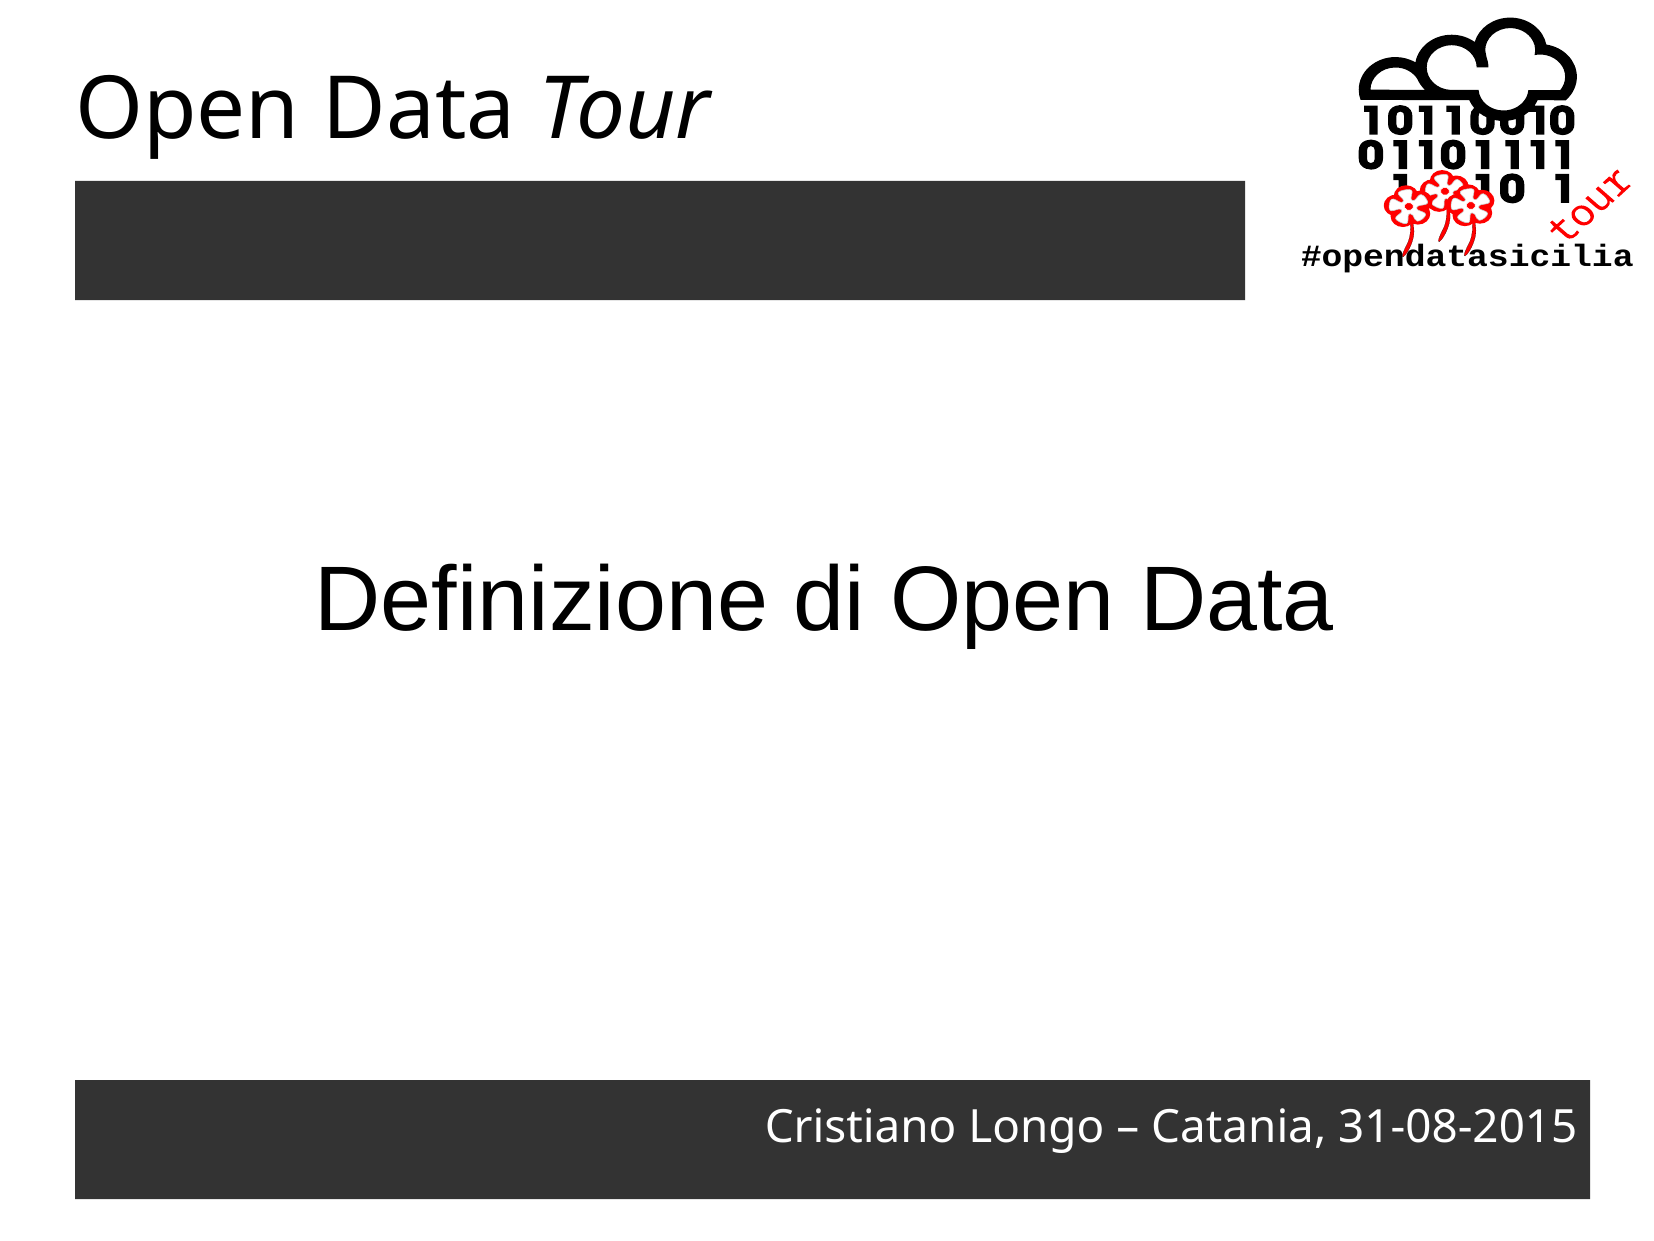

# Open Data Tour
Definizione di Open Data
 Cristiano Longo – Catania, 31-08-2015